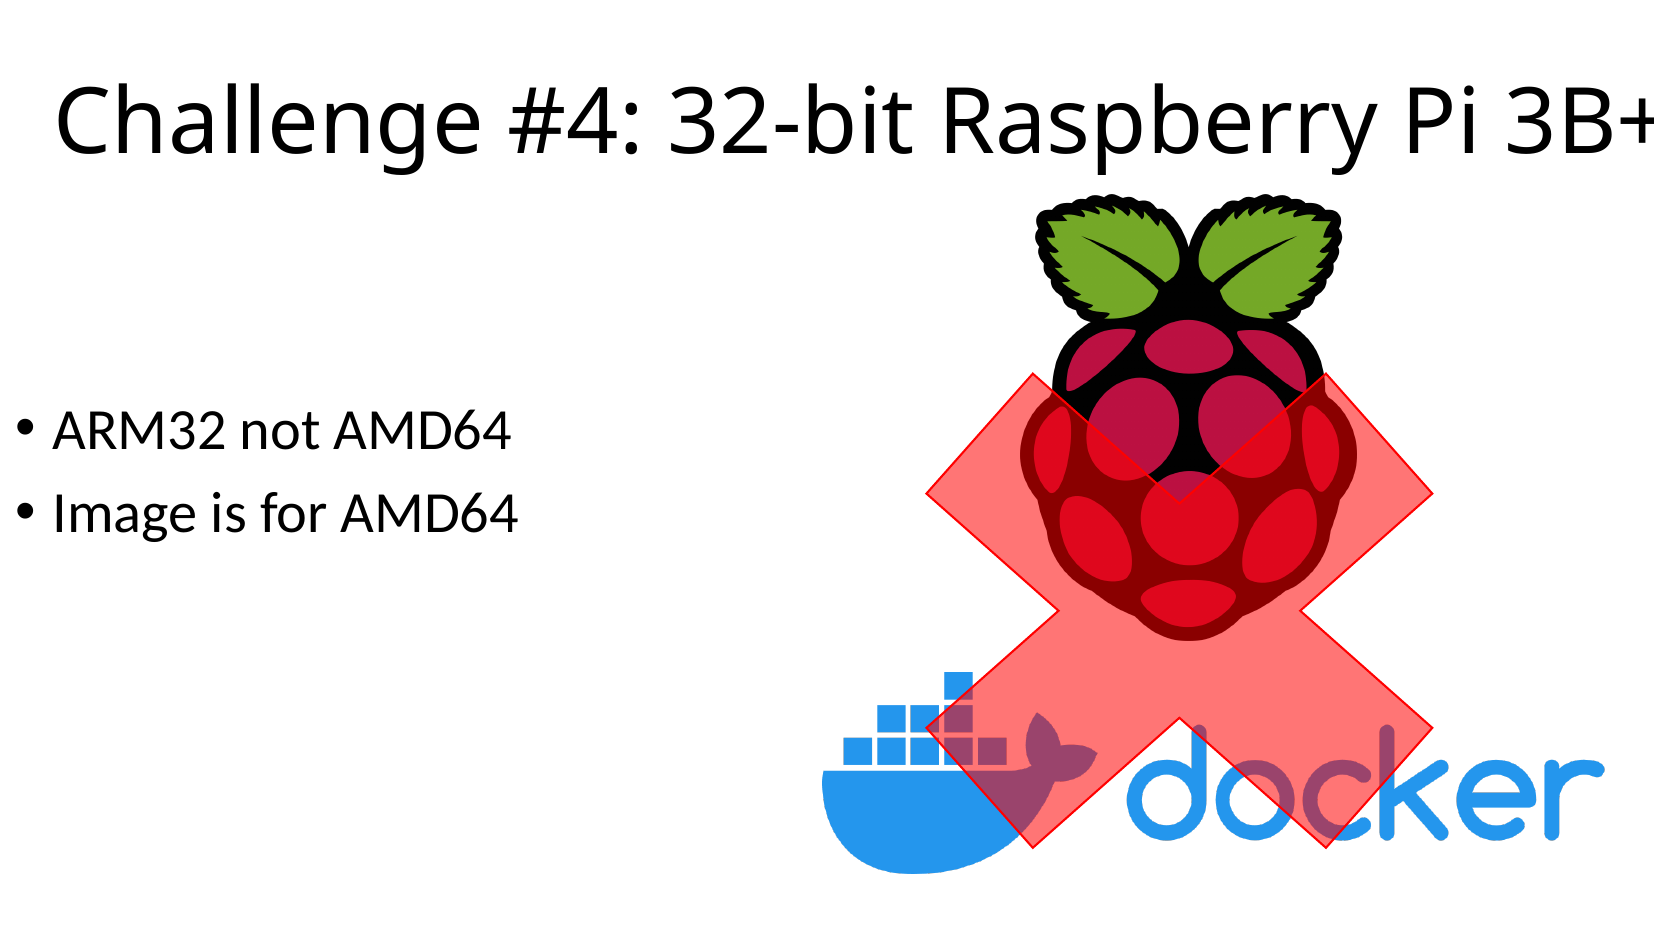

# Challenge #4: 32-bit Raspberry Pi 3B+
ARM32 not AMD64
Image is for AMD64